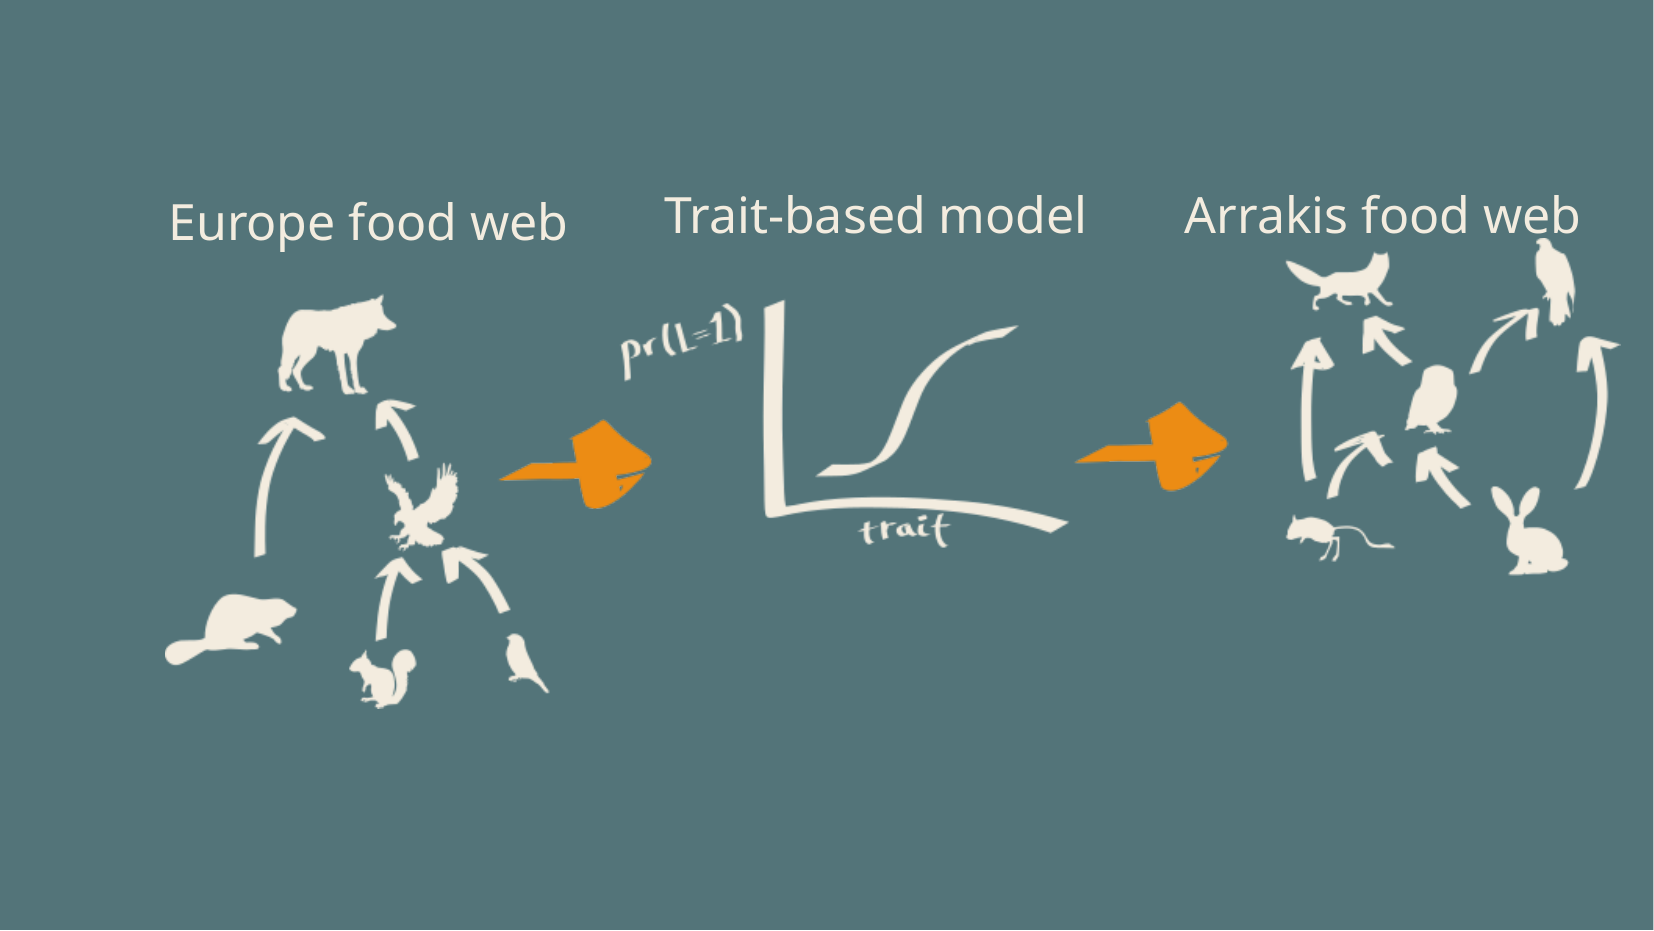

Arrakis food web
Trait-based model
Europe food web